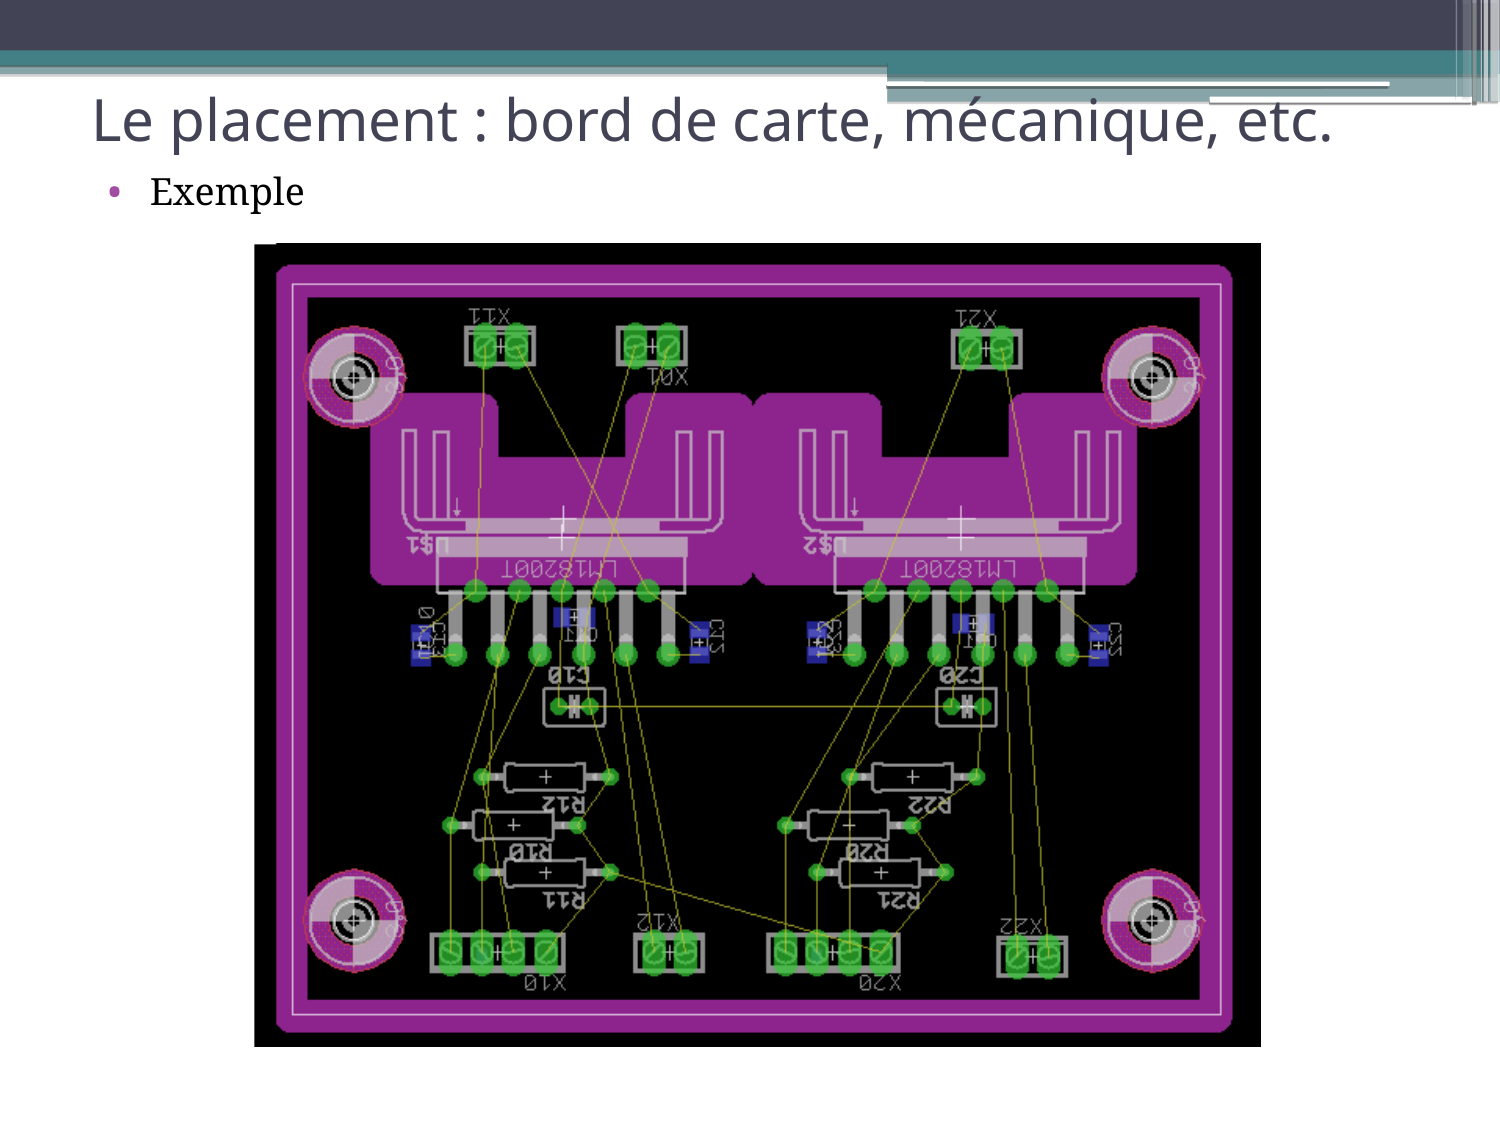

# Le placement : bord de carte, mécanique, etc.
Exemple